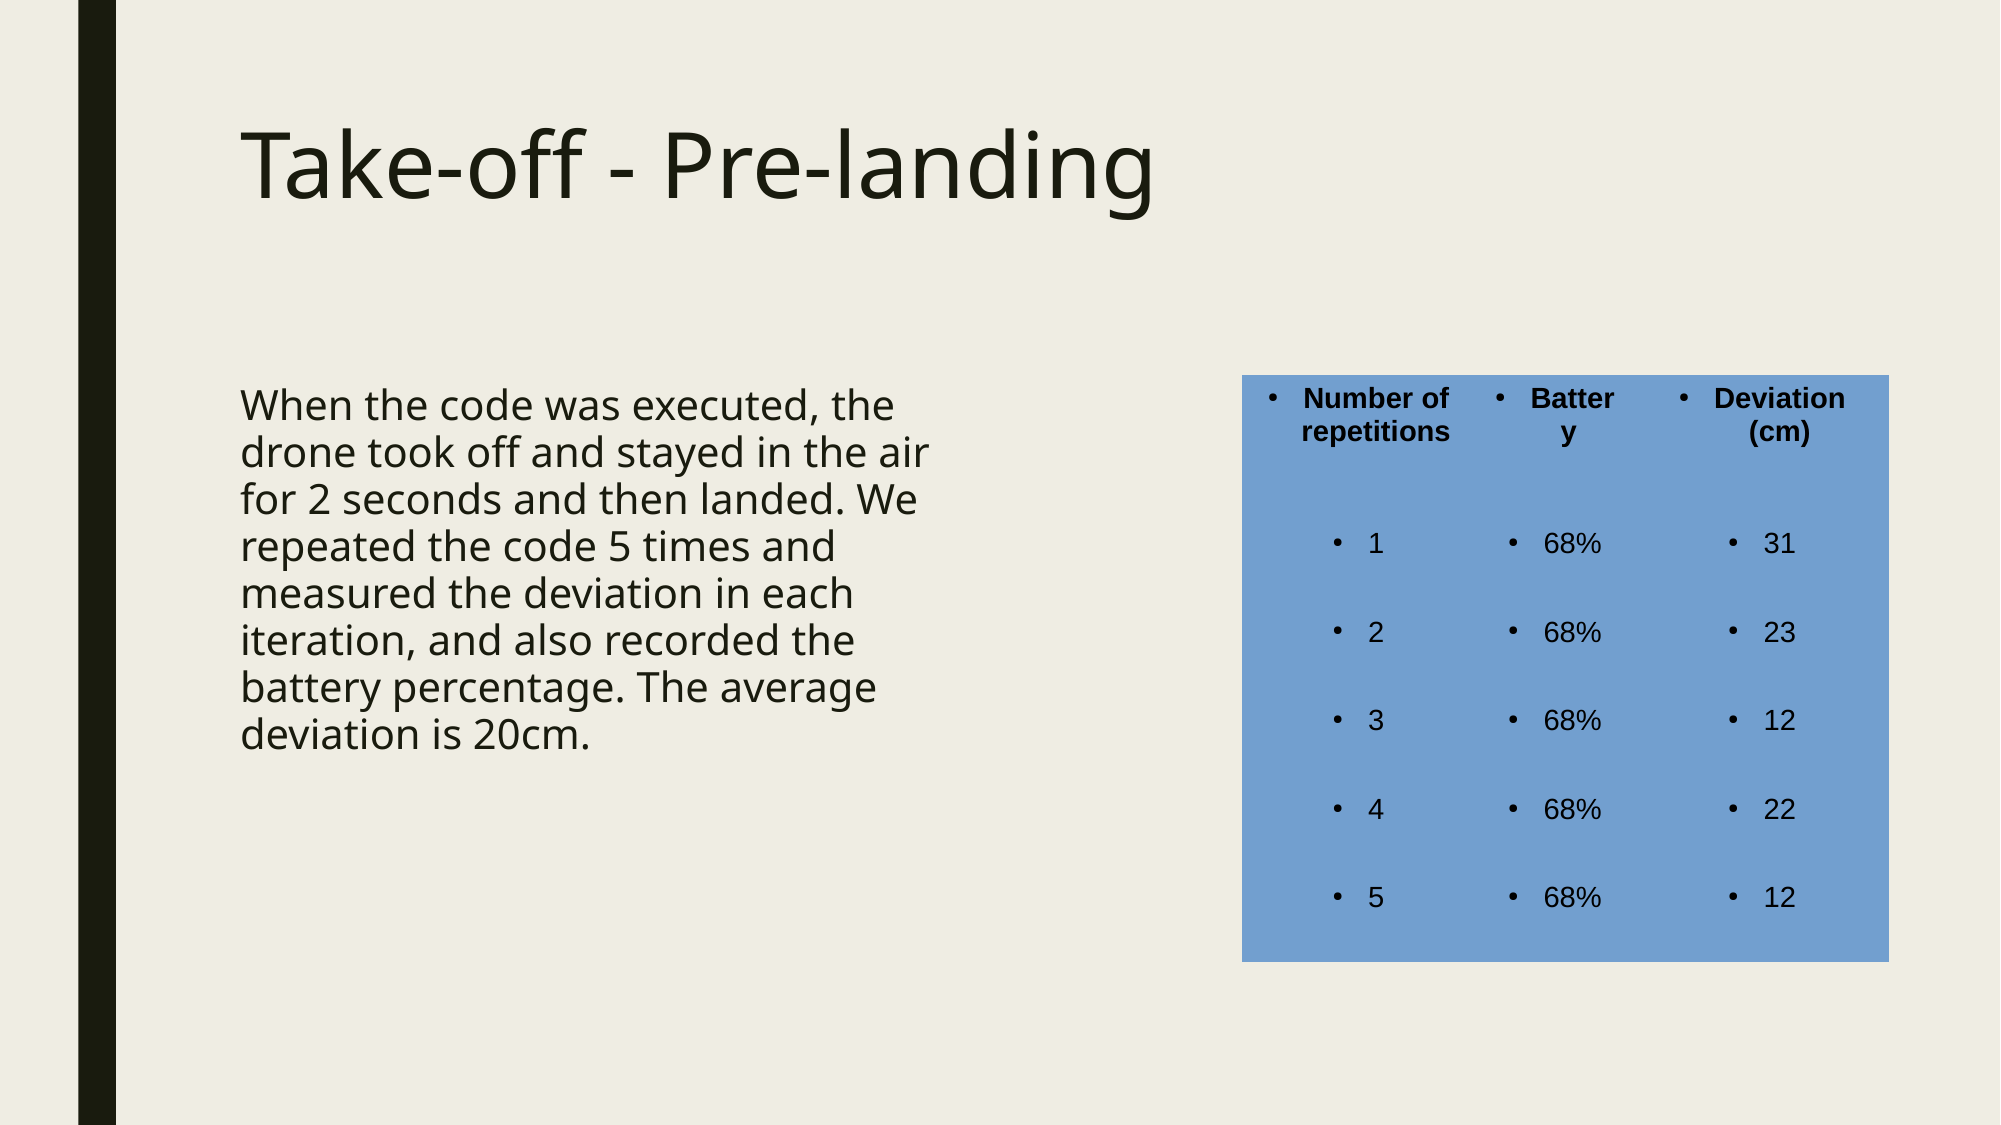

# Take-off - Pre-landing
When the code was executed, the drone took off and stayed in the air for 2 seconds and then landed. We repeated the code 5 times and measured the deviation in each iteration, and also recorded the battery percentage. The average deviation is 20cm.
| Number of repetitions | Battery | Deviation (cm) |
| --- | --- | --- |
| 1 | 68% | 31 |
| 2 | 68% | 23 |
| 3 | 68% | 12 |
| 4 | 68% | 22 |
| 5 | 68% | 12 |